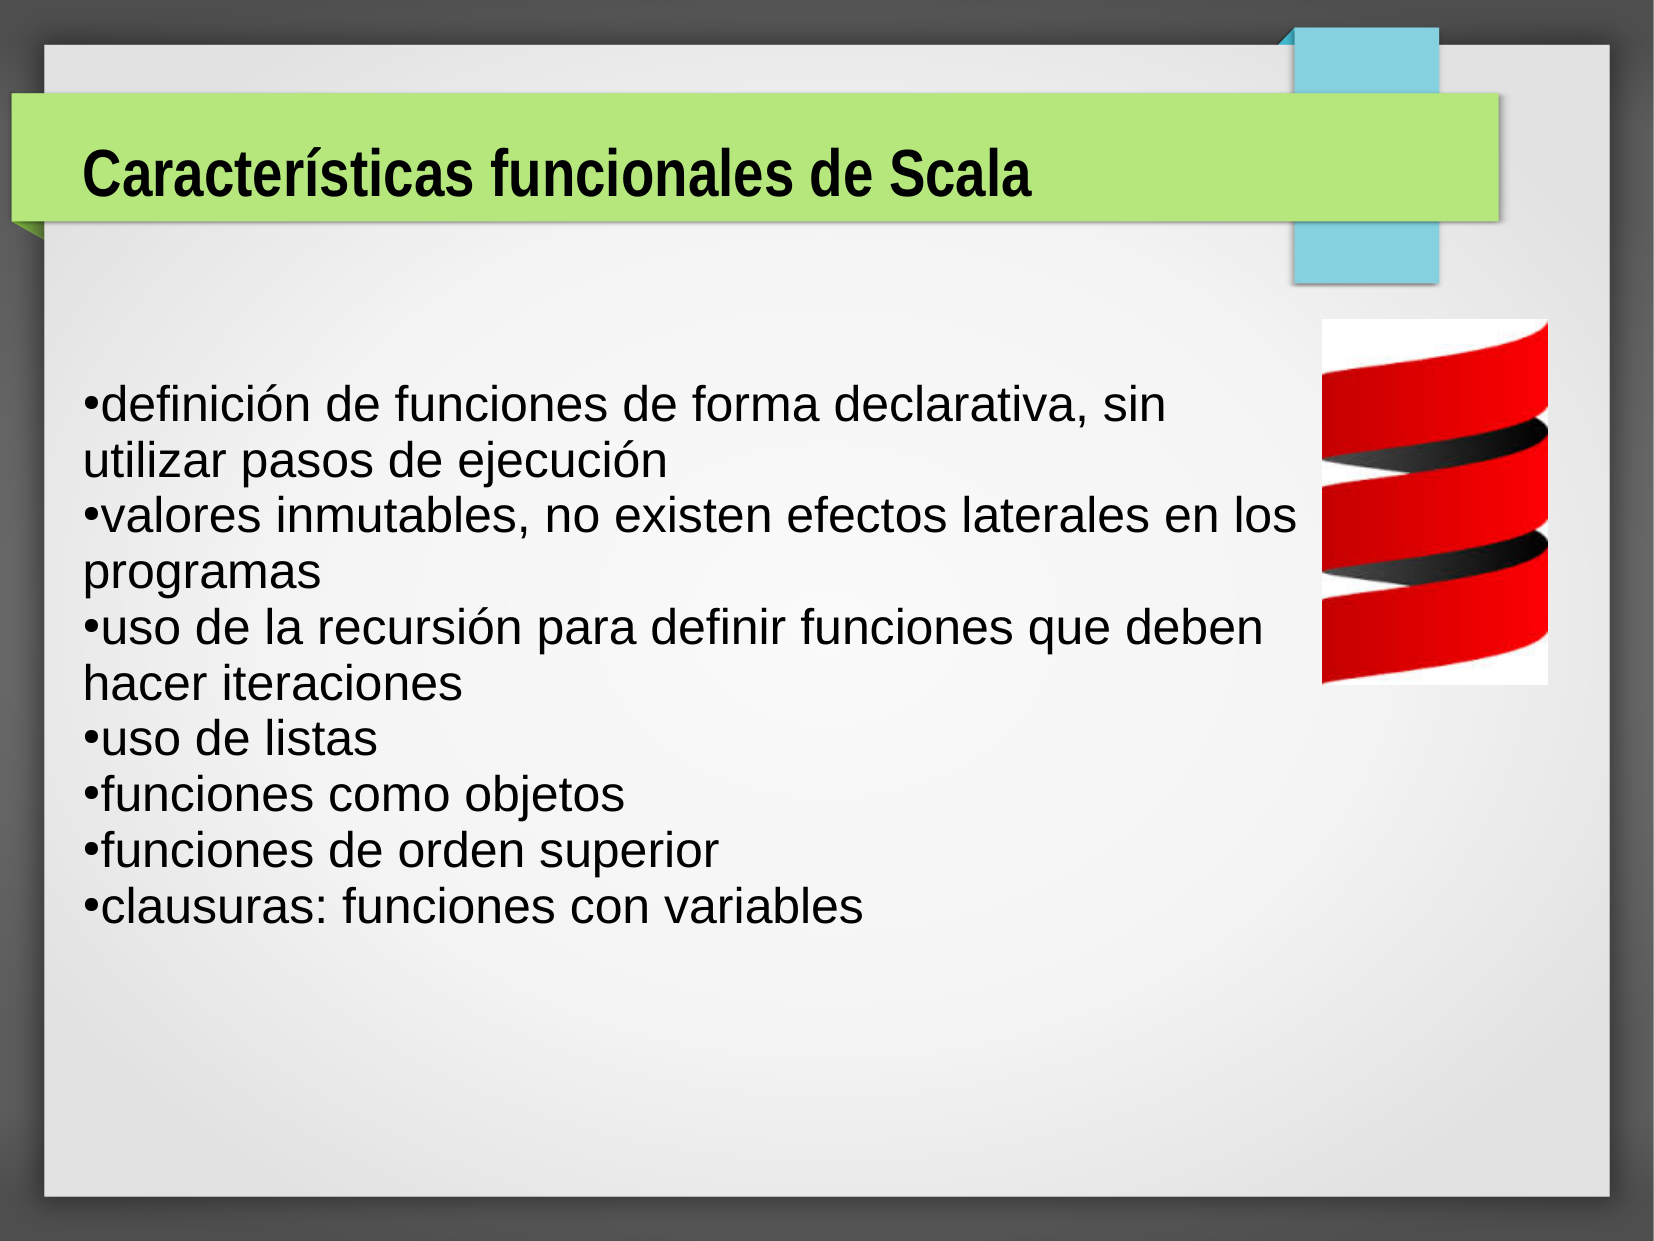

# Características funcionales de Scala
definición de funciones de forma declarativa, sin utilizar pasos de ejecución
valores inmutables, no existen efectos laterales en los programas
uso de la recursión para definir funciones que deben hacer iteraciones
uso de listas
funciones como objetos
funciones de orden superior
clausuras: funciones con variables